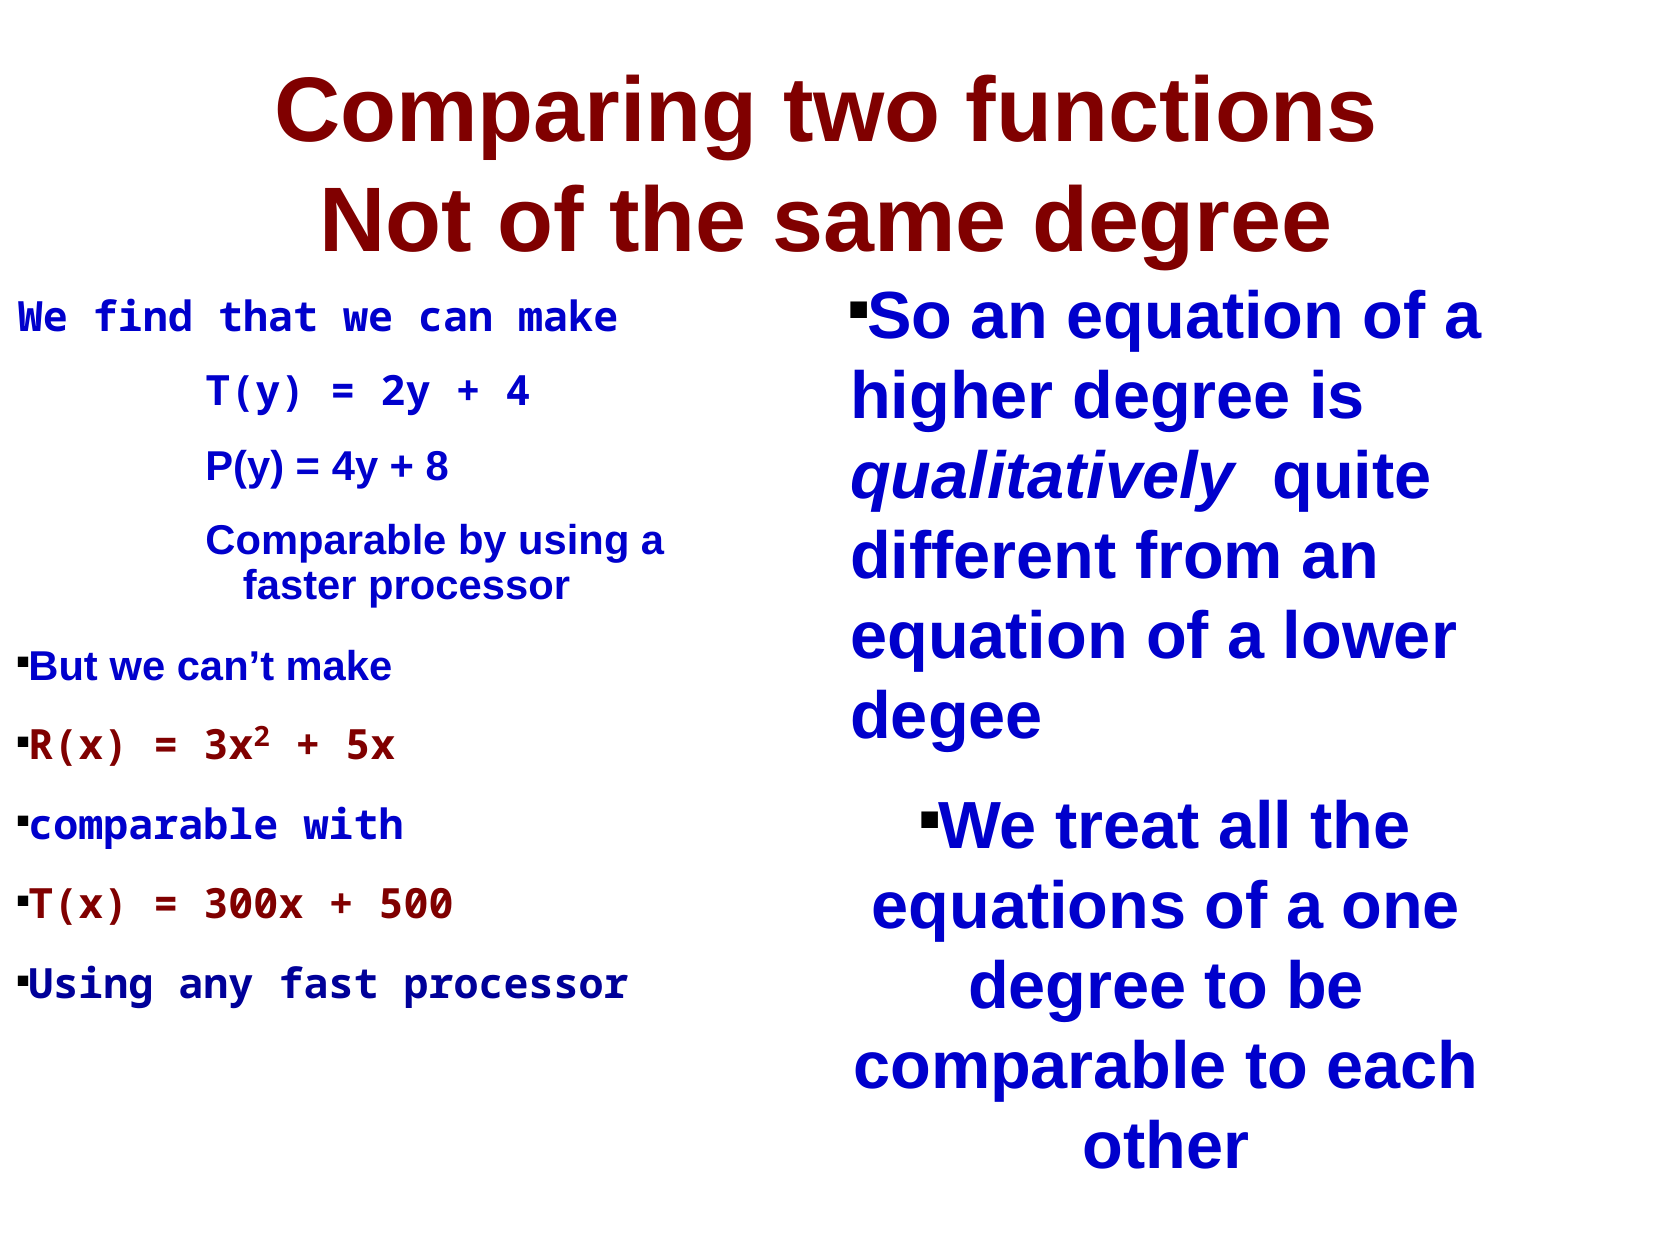

# Comparing two functions Not of the same degree
So an equation of a higher degree is qualitatively quite different from an equation of a lower degee
We treat all the equations of a one degree to be comparable to each other
We find that we can make
T(y) = 2y + 4
P(y) = 4y + 8
Comparable by using a faster processor
But we can’t make
R(x) = 3x2 + 5x
comparable with
T(x) = 300x + 500
Using any fast processor